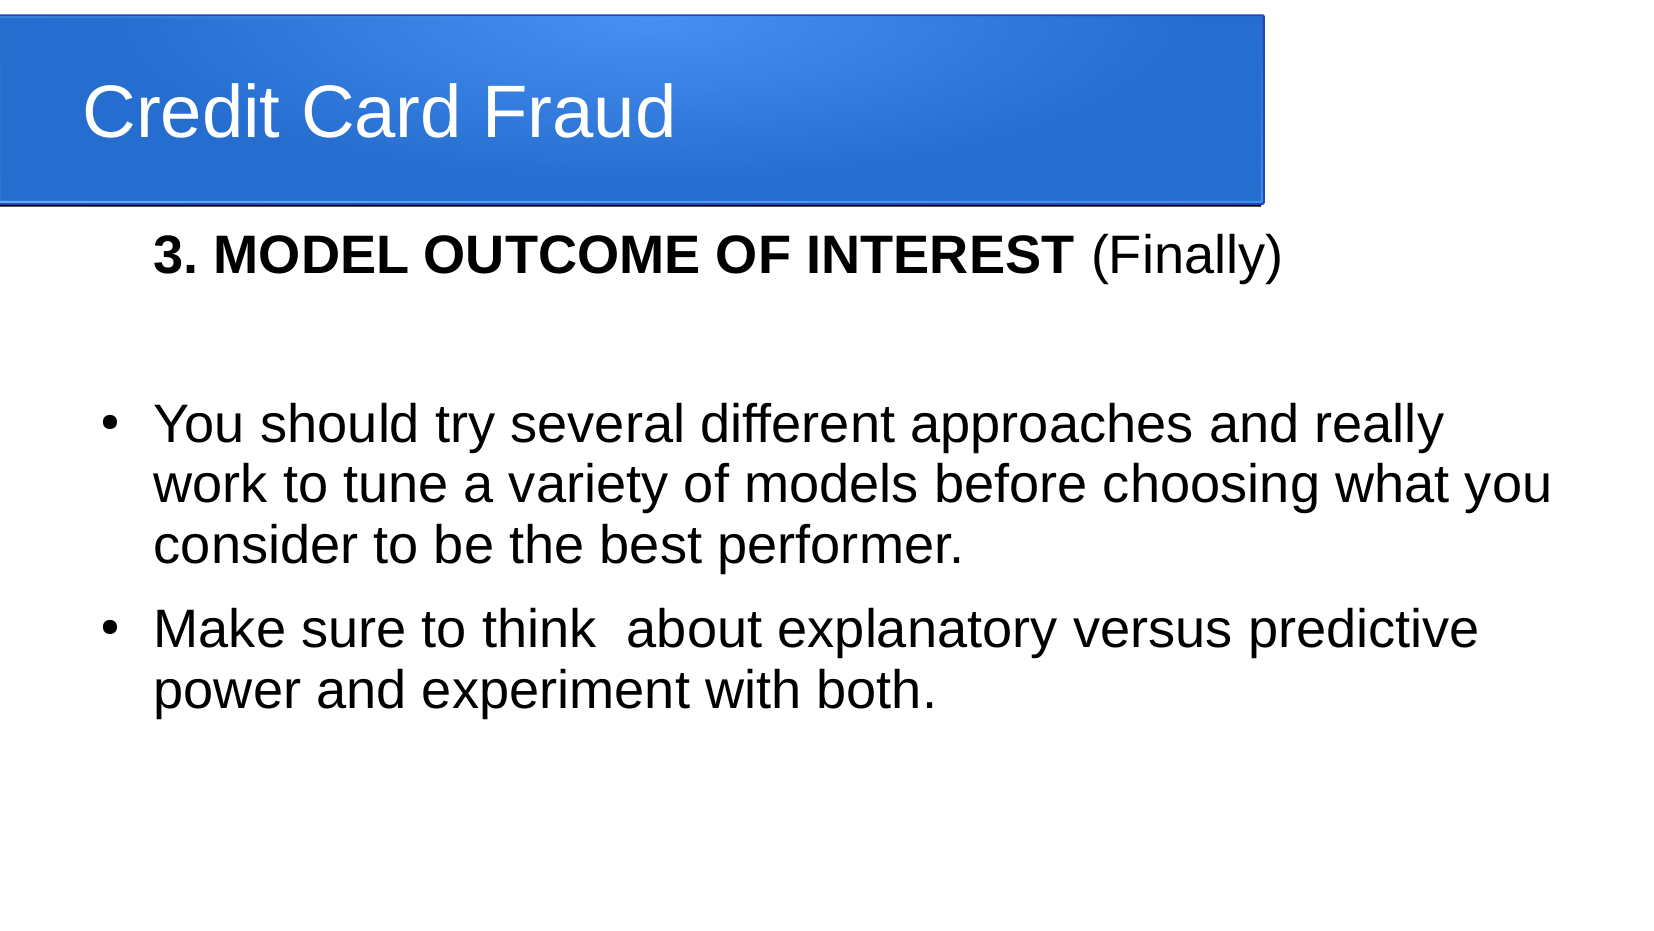

# Credit Card Fraud
3. MODEL OUTCOME OF INTEREST (Finally)
You should try several different approaches and really work to tune a variety of models before choosing what you consider to be the best performer.
Make sure to think about explanatory versus predictive power and experiment with both.